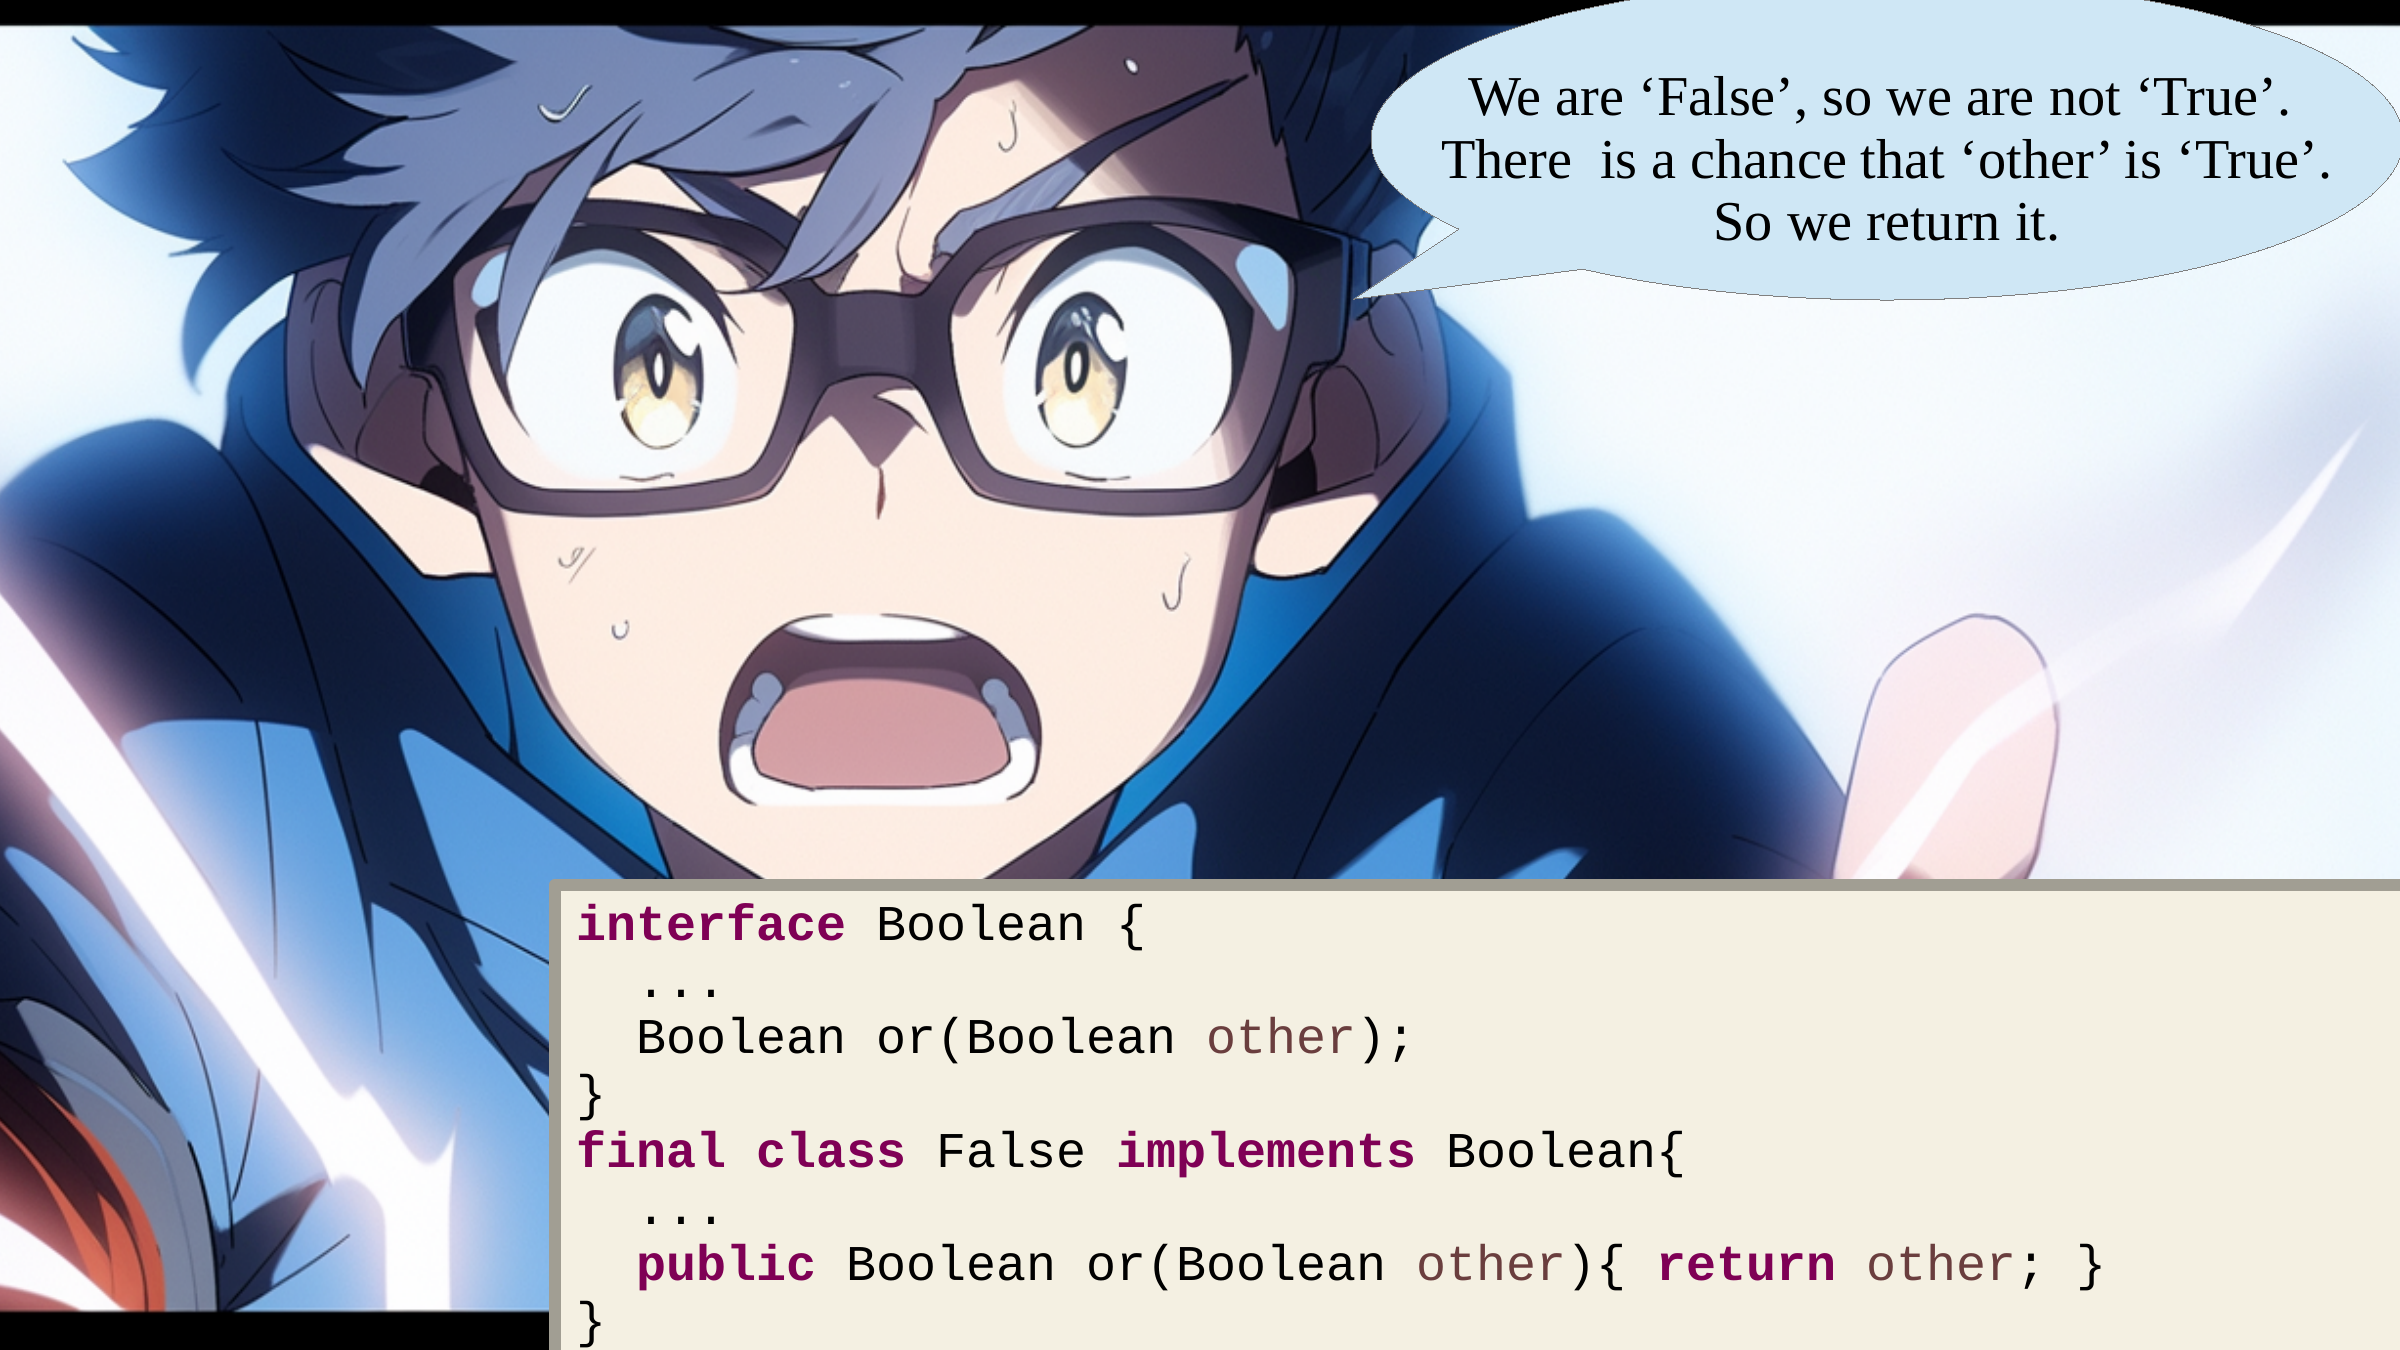

We are ‘False’, so we are not ‘True’.
There is a chance that ‘other’ is ‘True’.
So we return it.
interface Boolean {
 ...
 Boolean or(Boolean other);
}
final class False implements Boolean{
 ...
 public Boolean or(Boolean other){ return other; }
}